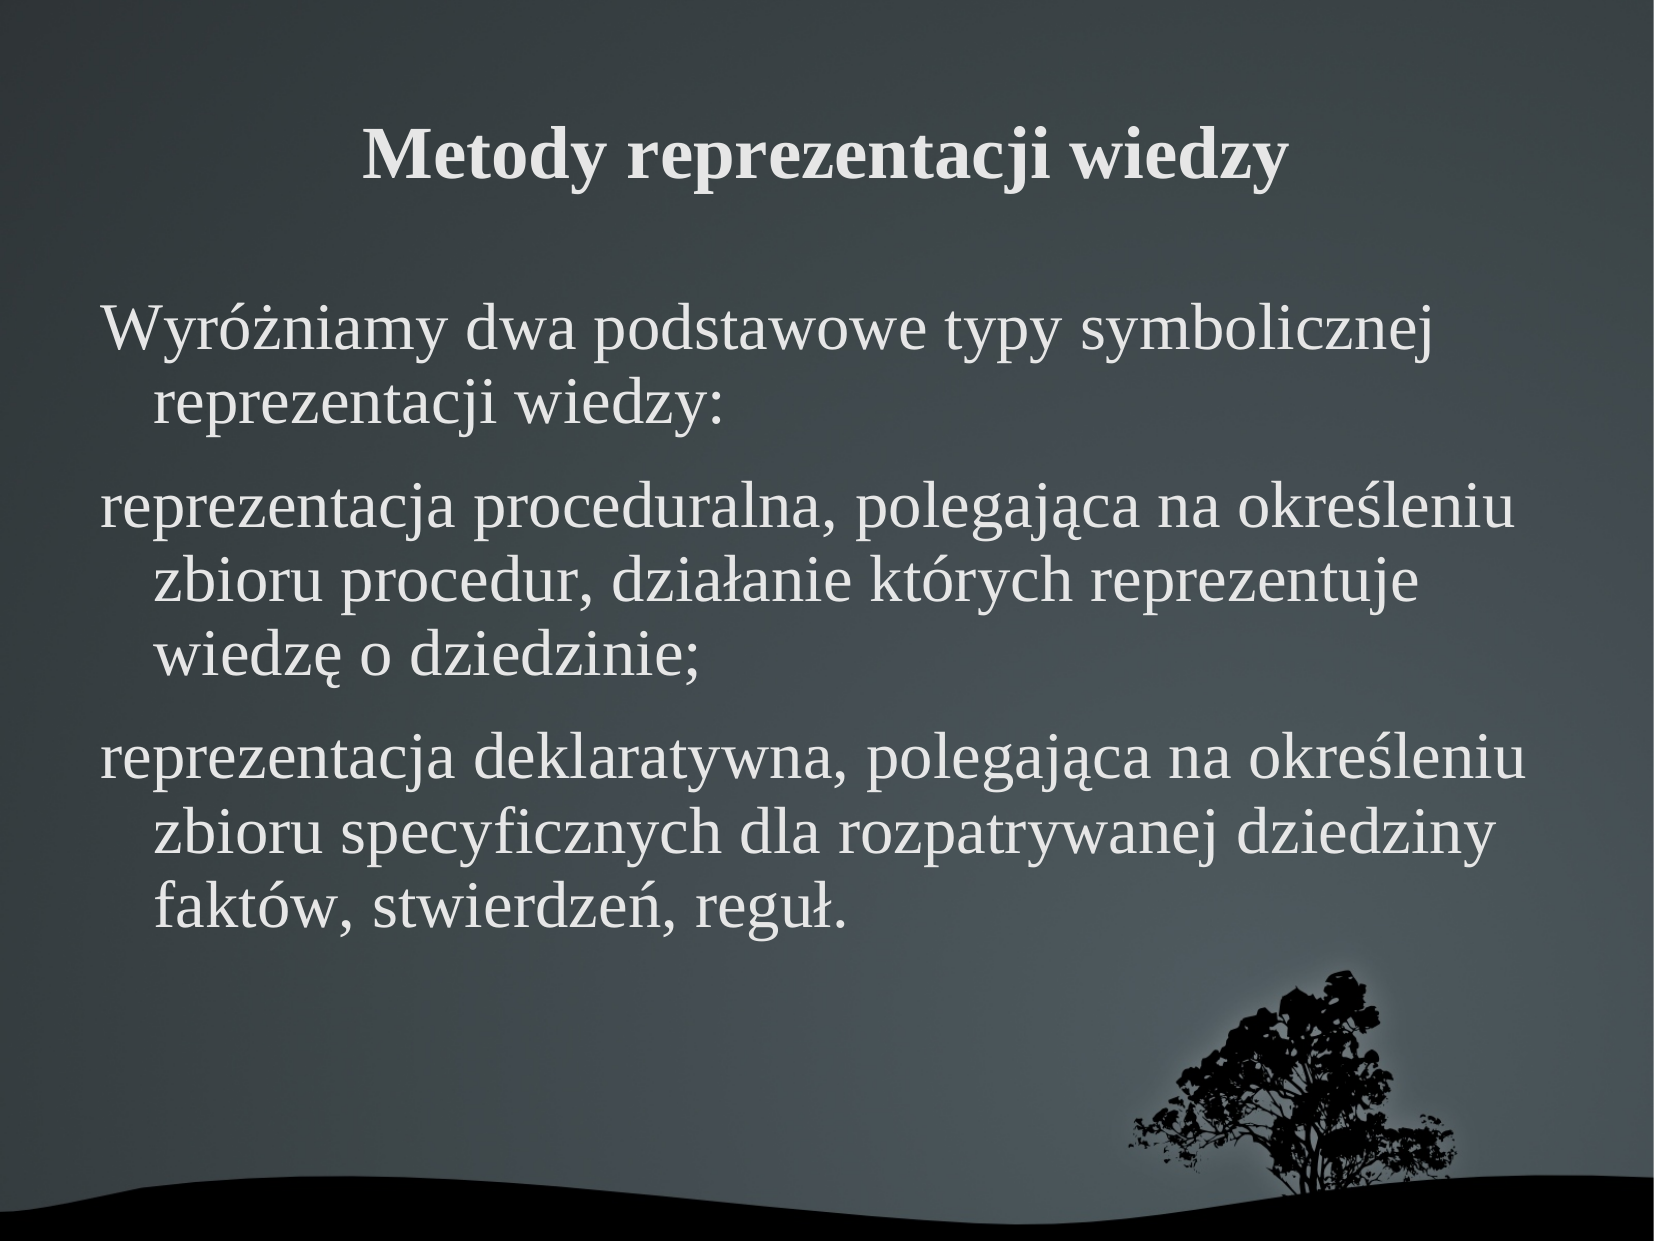

# Metody reprezentacji wiedzy
Wyróżniamy dwa podstawowe typy symbolicznej reprezentacji wiedzy:
reprezentacja proceduralna, polegająca na określeniu zbioru procedur, działanie których reprezentuje wiedzę o dziedzinie;
reprezentacja deklaratywna, polegająca na określeniu zbioru specyficznych dla rozpatrywanej dziedziny faktów, stwierdzeń, reguł.